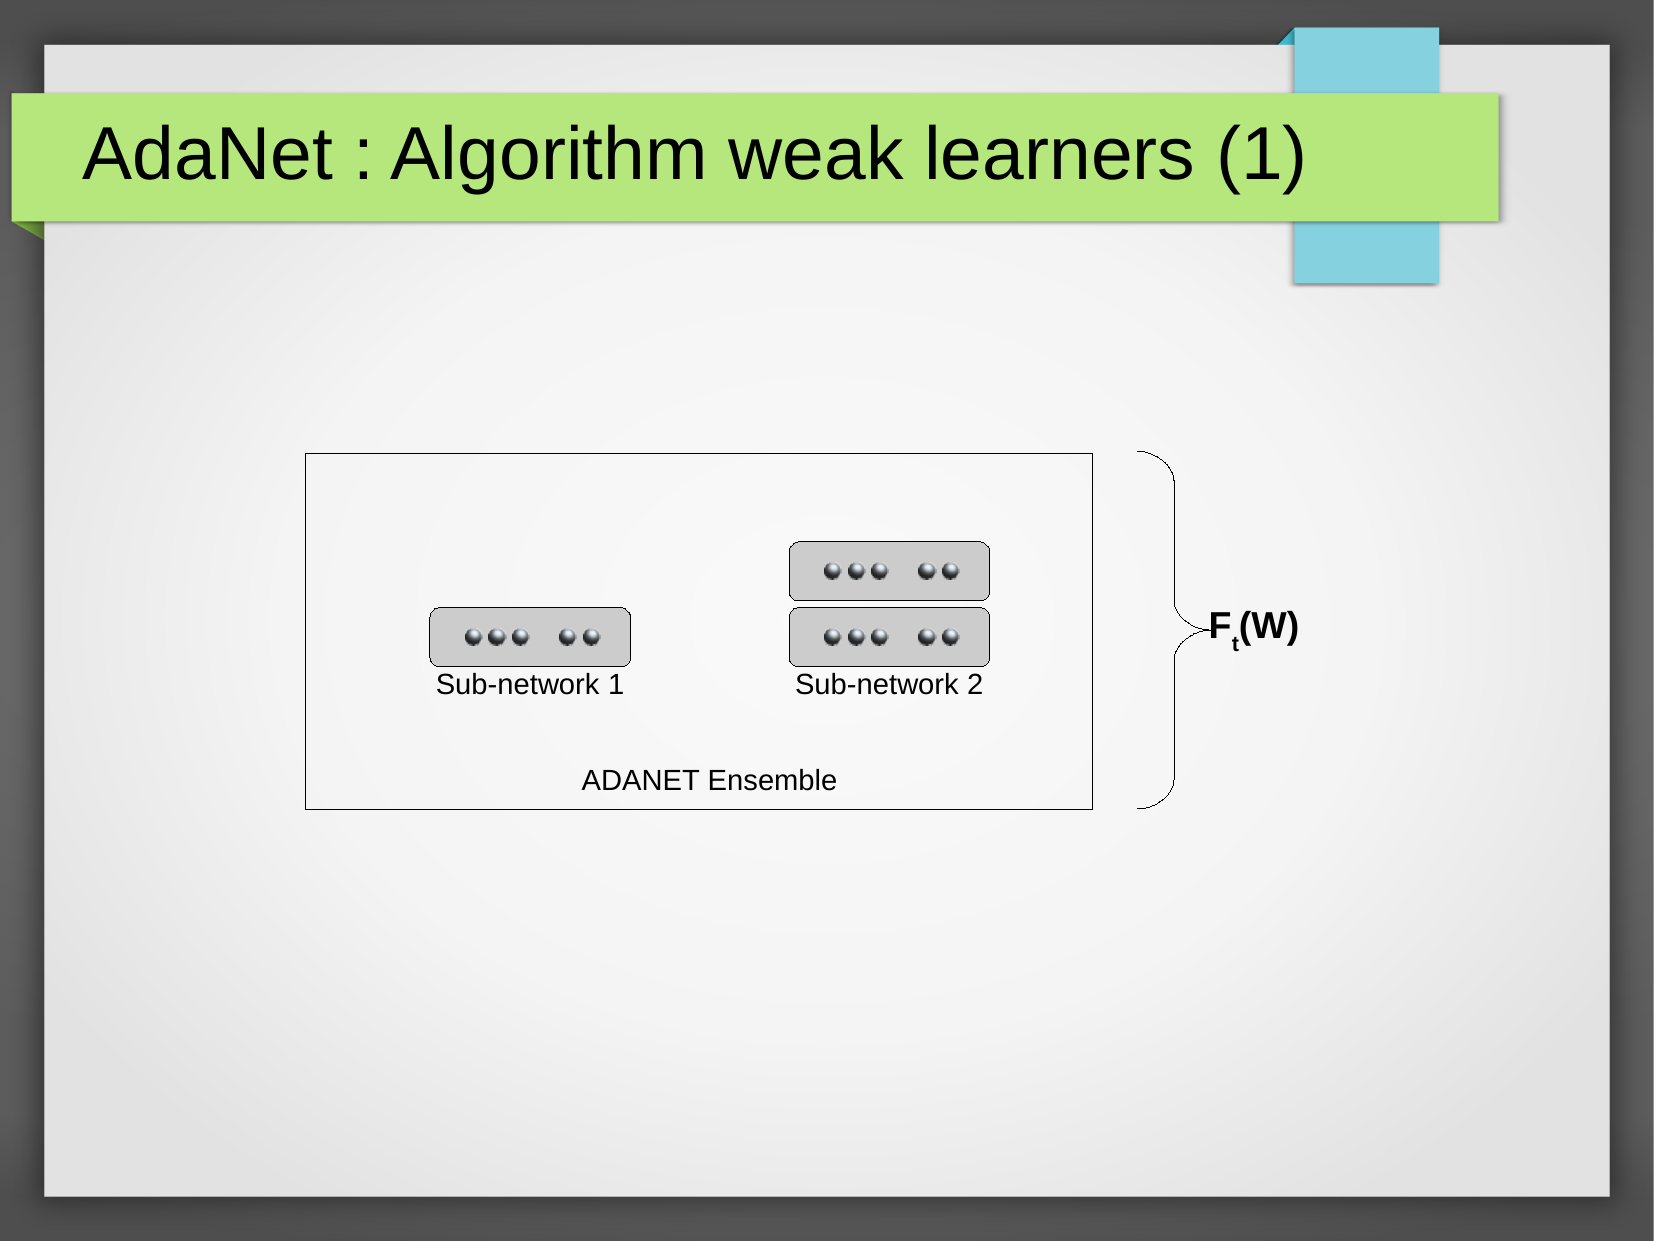

# AdaNet : Algorithm weak learners (1)
Sub-network 1
Sub-network 2
ADANET Ensemble
Ft(W)